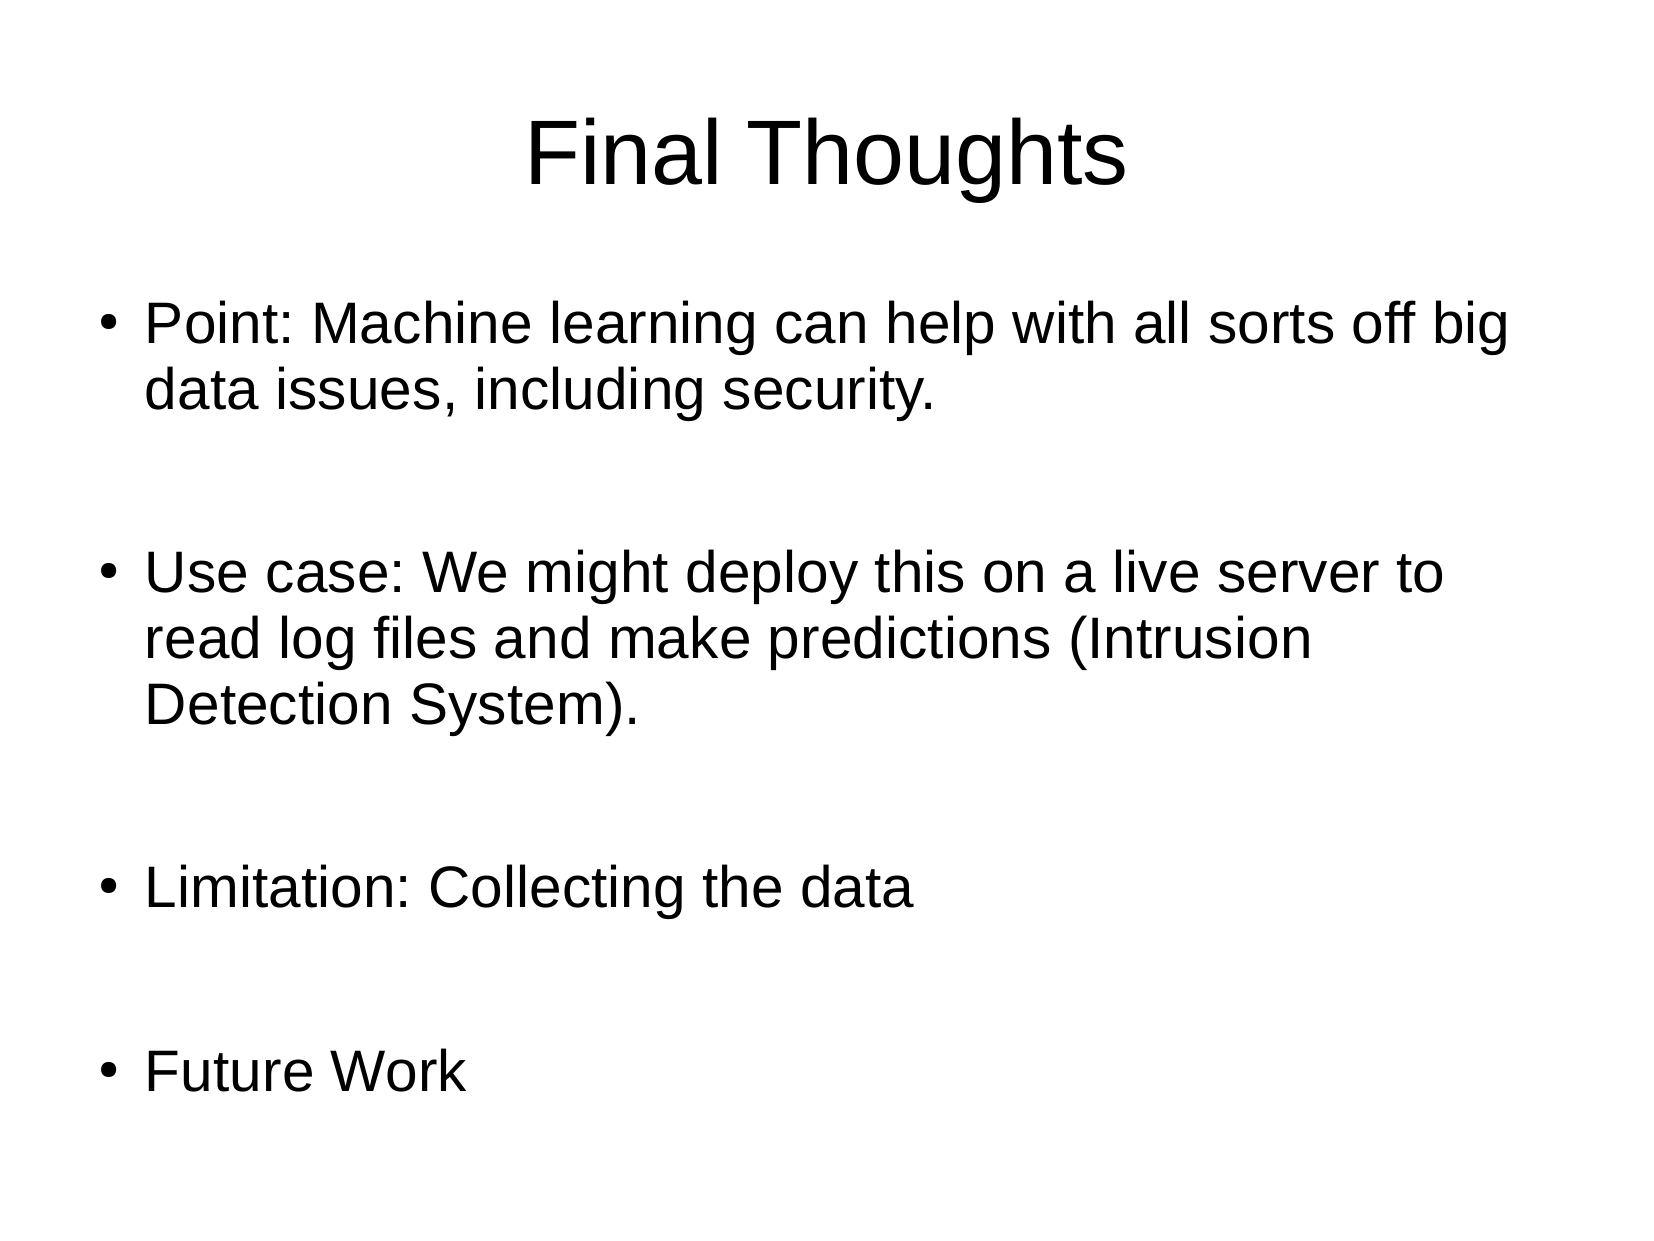

# Final Thoughts
Point: Machine learning can help with all sorts off big data issues, including security.
Use case: We might deploy this on a live server to read log files and make predictions (Intrusion Detection System).
Limitation: Collecting the data
Future Work